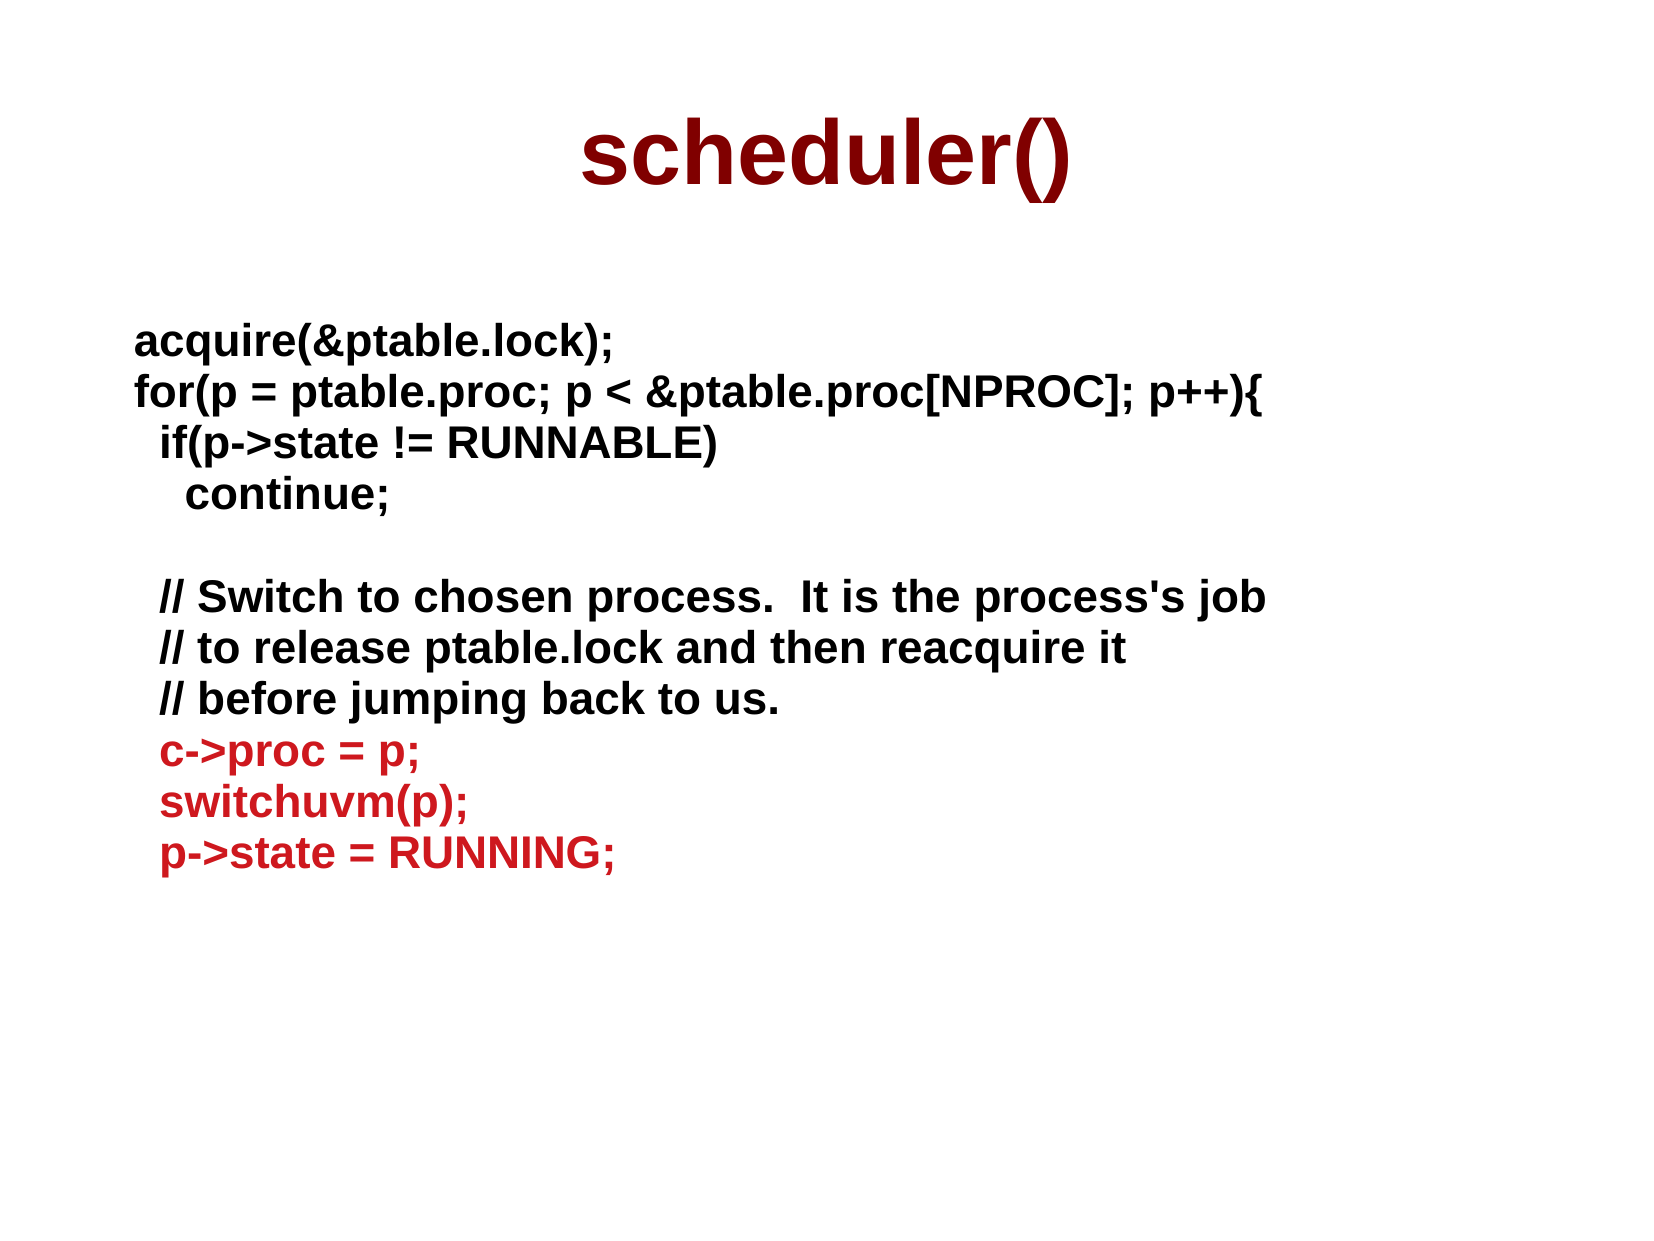

# scheduler()
 acquire(&ptable.lock);
 for(p = ptable.proc; p < &ptable.proc[NPROC]; p++){
 if(p->state != RUNNABLE)
 continue;
 // Switch to chosen process. It is the process's job
 // to release ptable.lock and then reacquire it
 // before jumping back to us.
 c->proc = p;
 switchuvm(p);
 p->state = RUNNING;